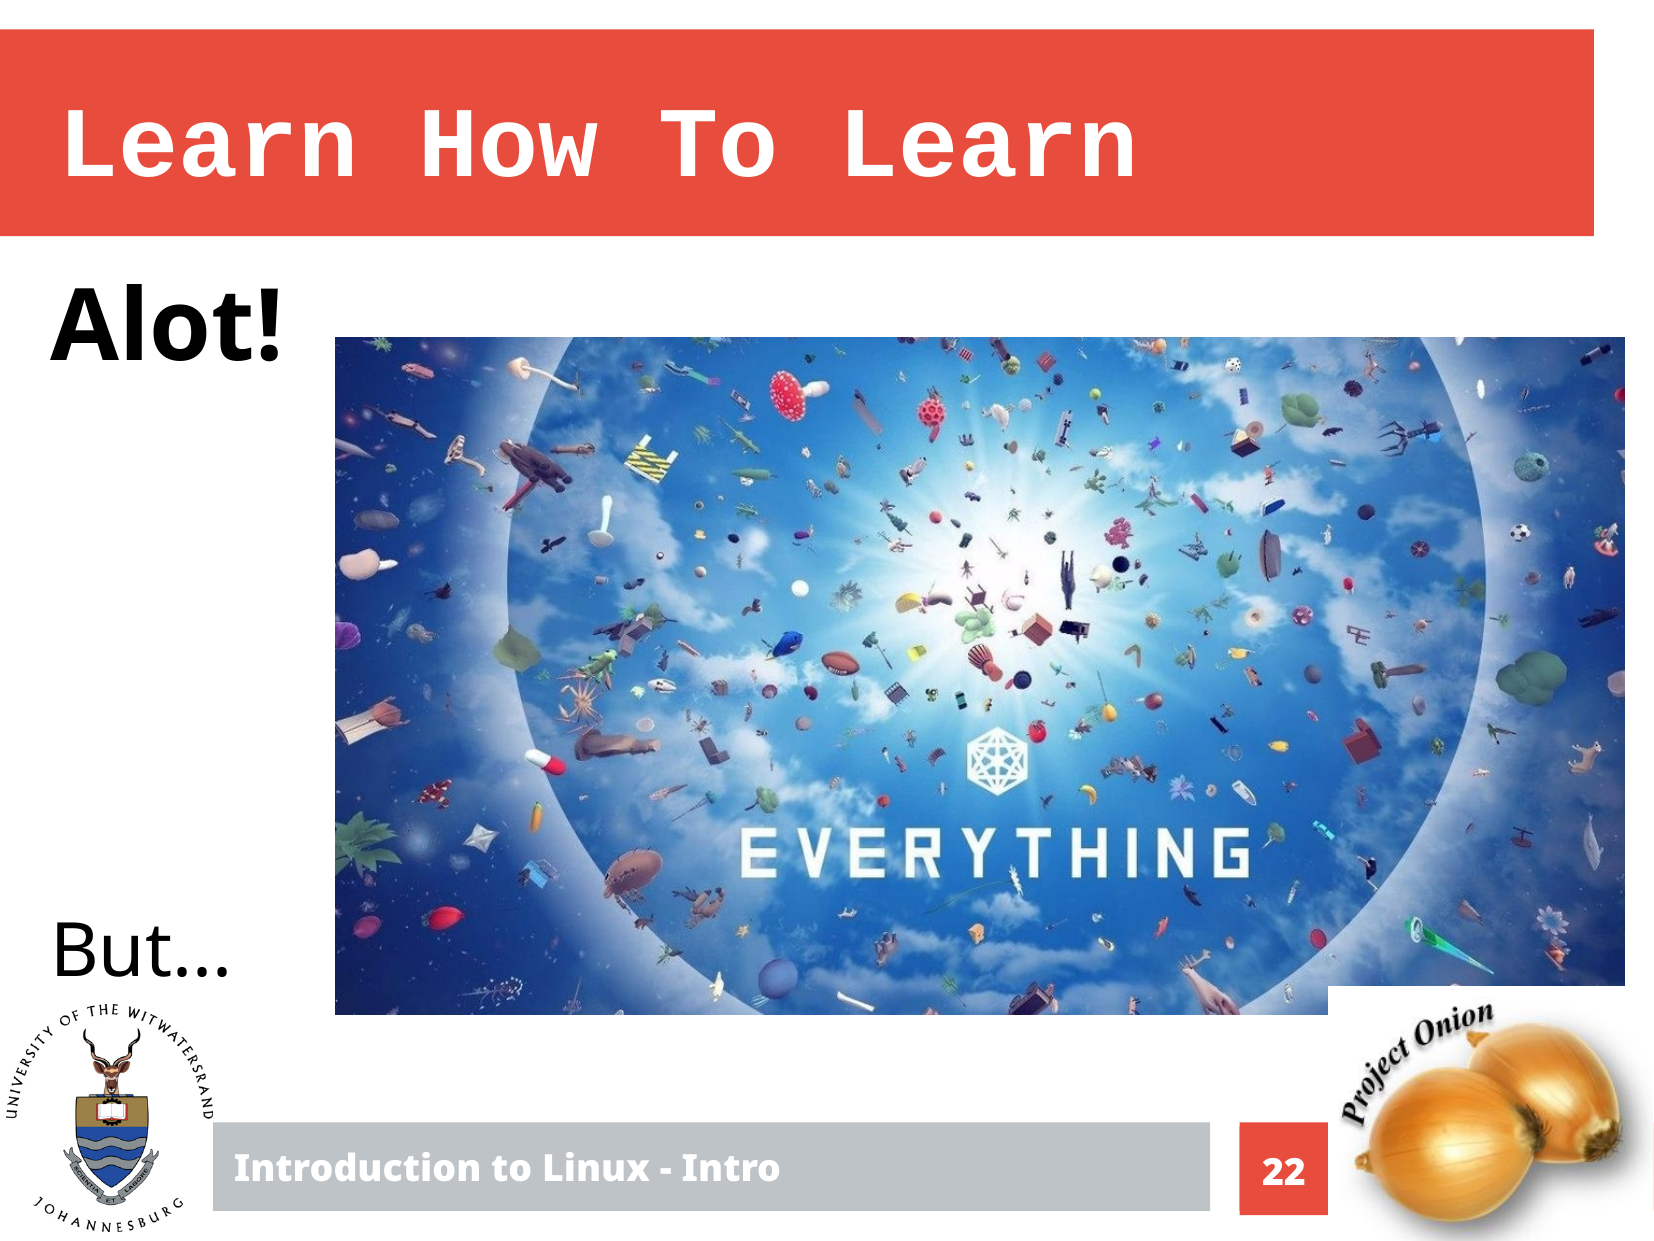

# Learn How To Learn
Alot!
But...
 Introduction to Linux - Intro
22